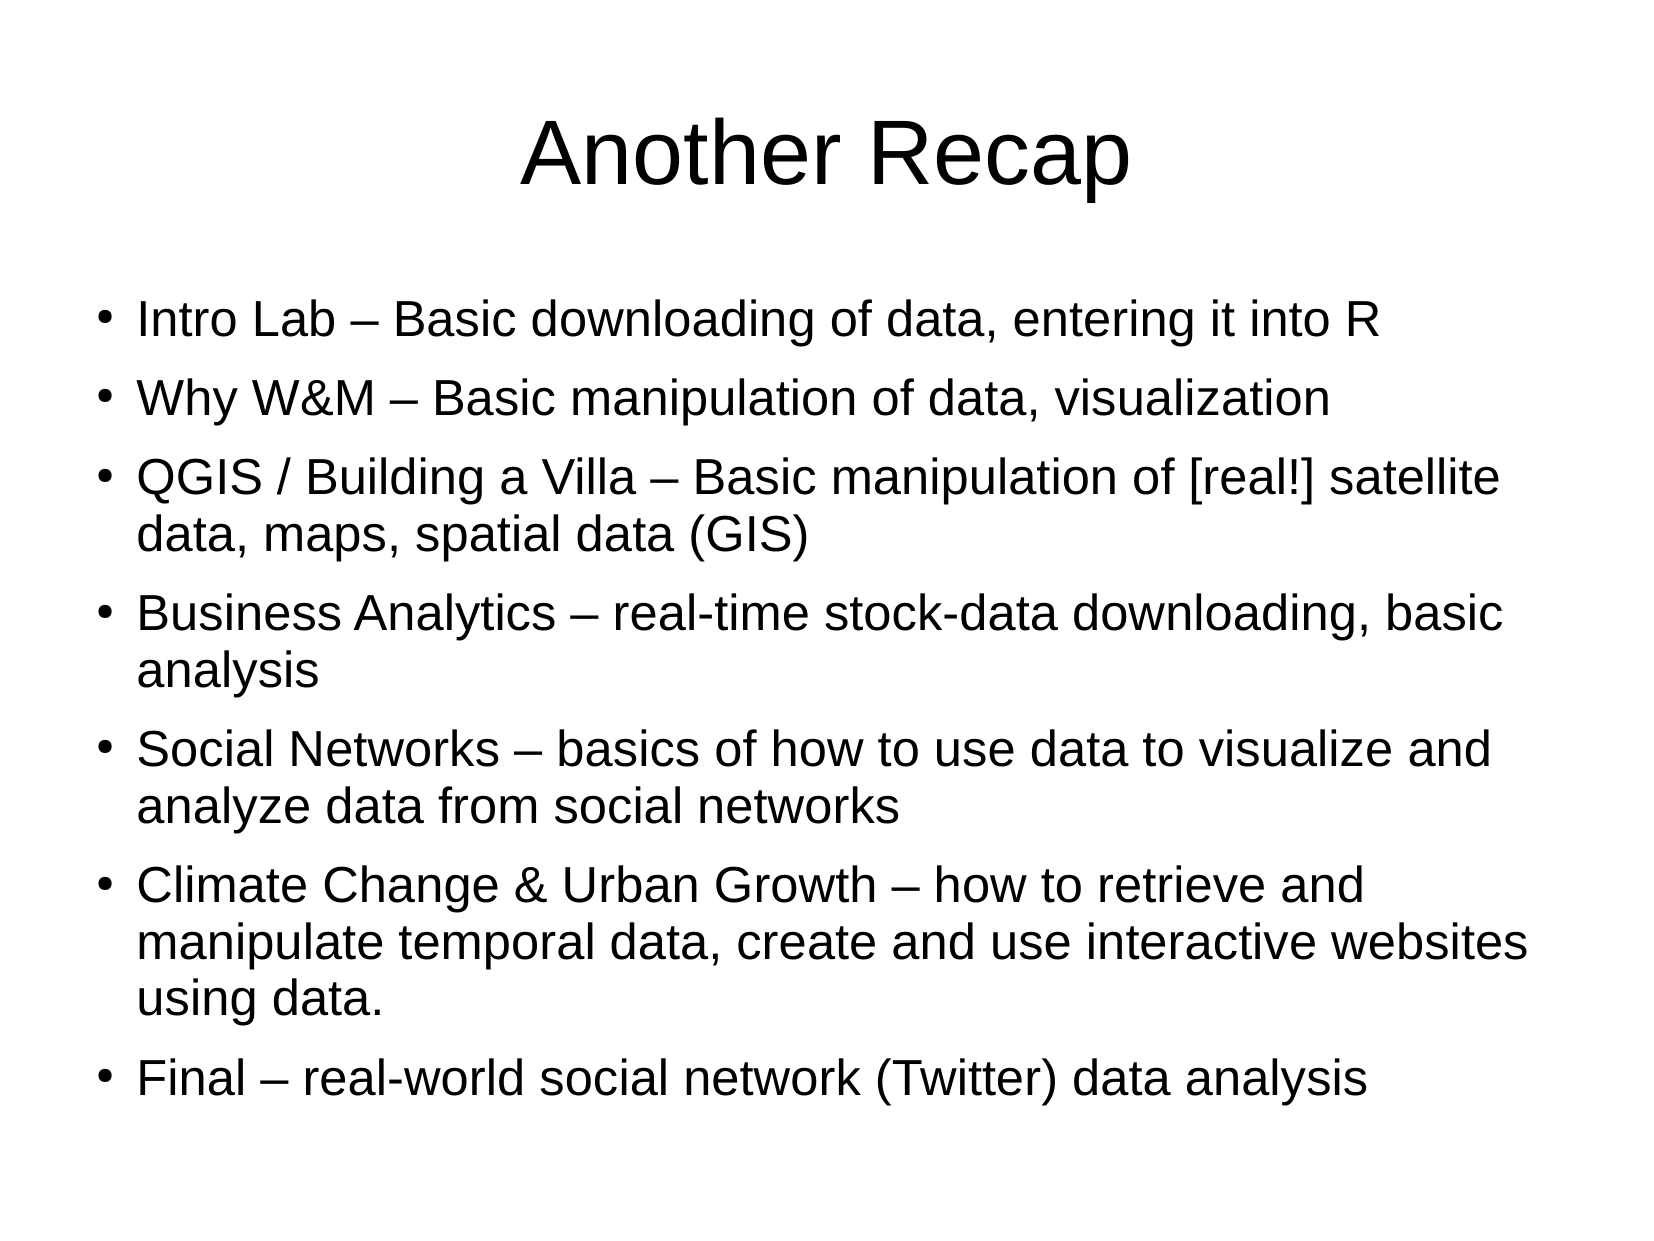

# Another Recap
Intro Lab – Basic downloading of data, entering it into R
Why W&M – Basic manipulation of data, visualization
QGIS / Building a Villa – Basic manipulation of [real!] satellite data, maps, spatial data (GIS)
Business Analytics – real-time stock-data downloading, basic analysis
Social Networks – basics of how to use data to visualize and analyze data from social networks
Climate Change & Urban Growth – how to retrieve and manipulate temporal data, create and use interactive websites using data.
Final – real-world social network (Twitter) data analysis